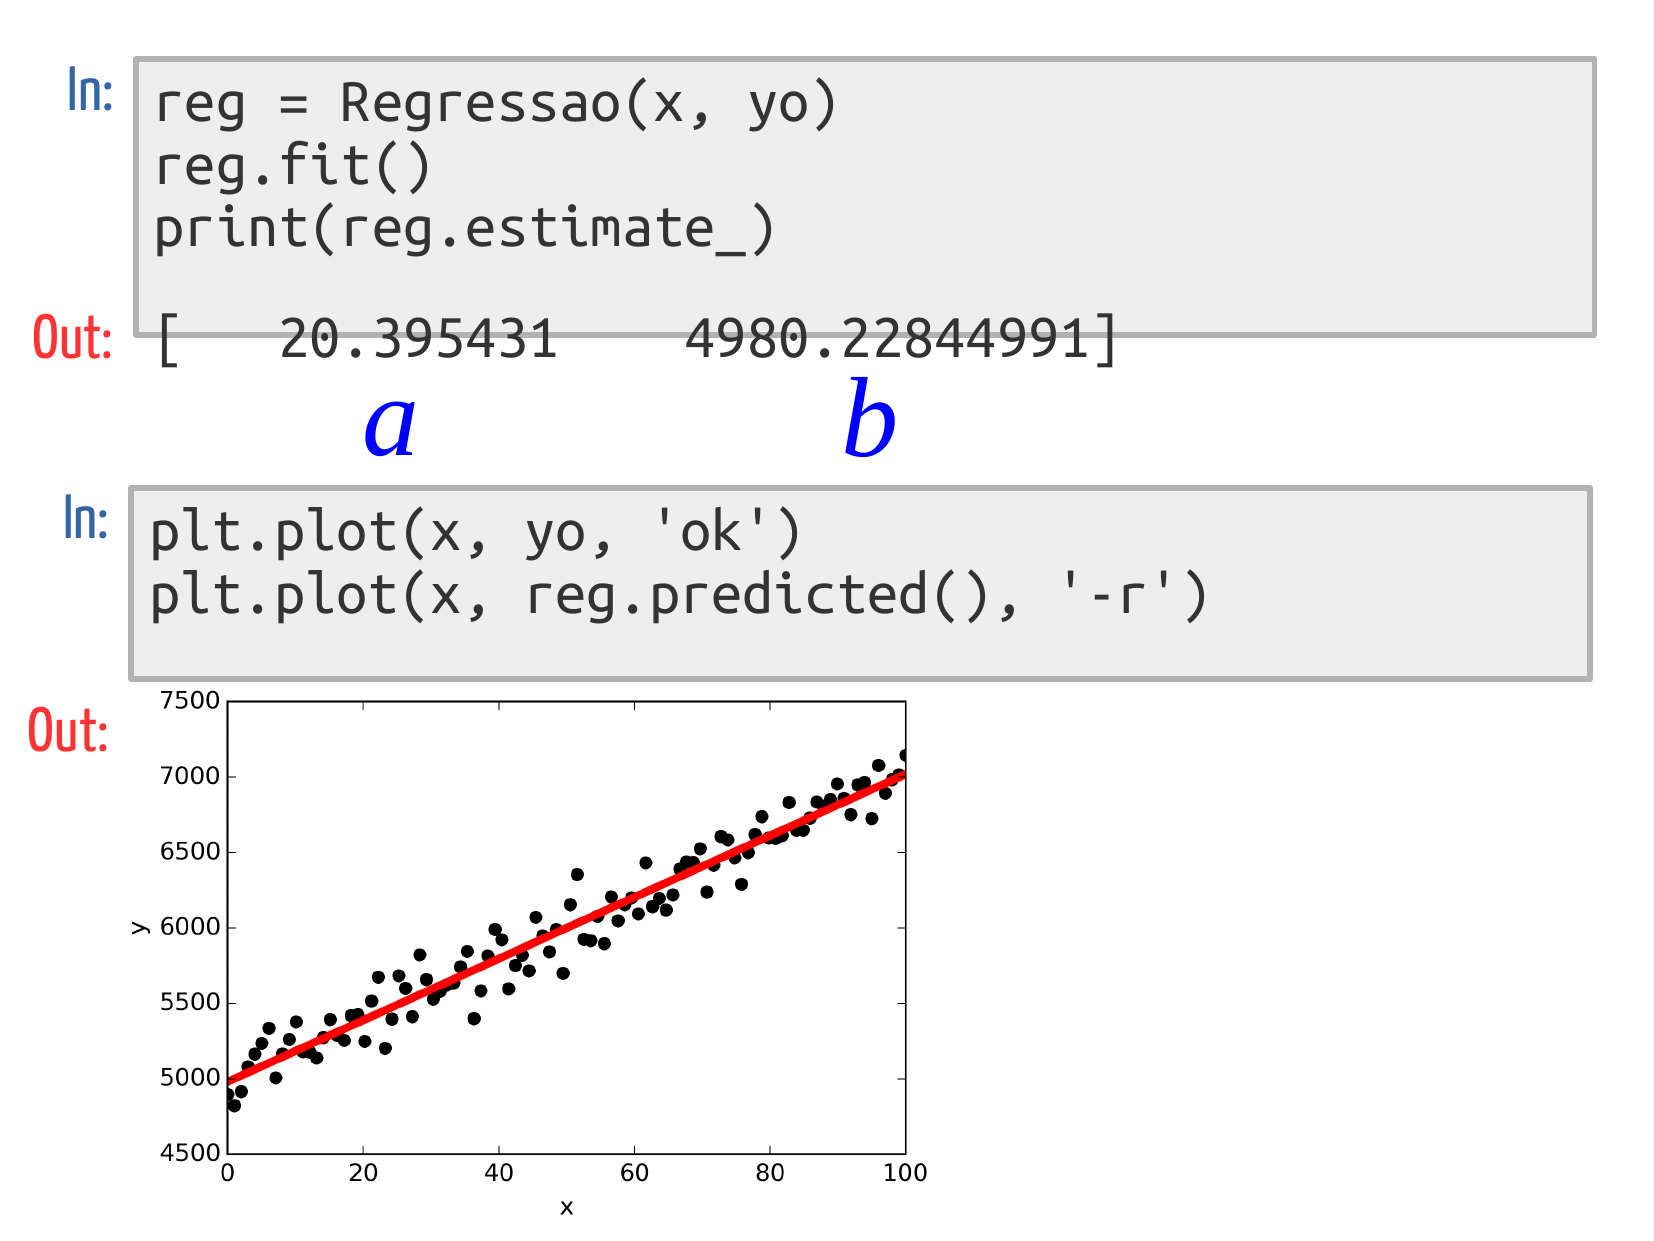

# In:
reg = Regressao(x, yo)
reg.fit()
print(reg.estimate_)
Out:
[ 20.395431 4980.22844991]
In:
plt.plot(x, yo, 'ok')
plt.plot(x, reg.predicted(), '-r')
Out: